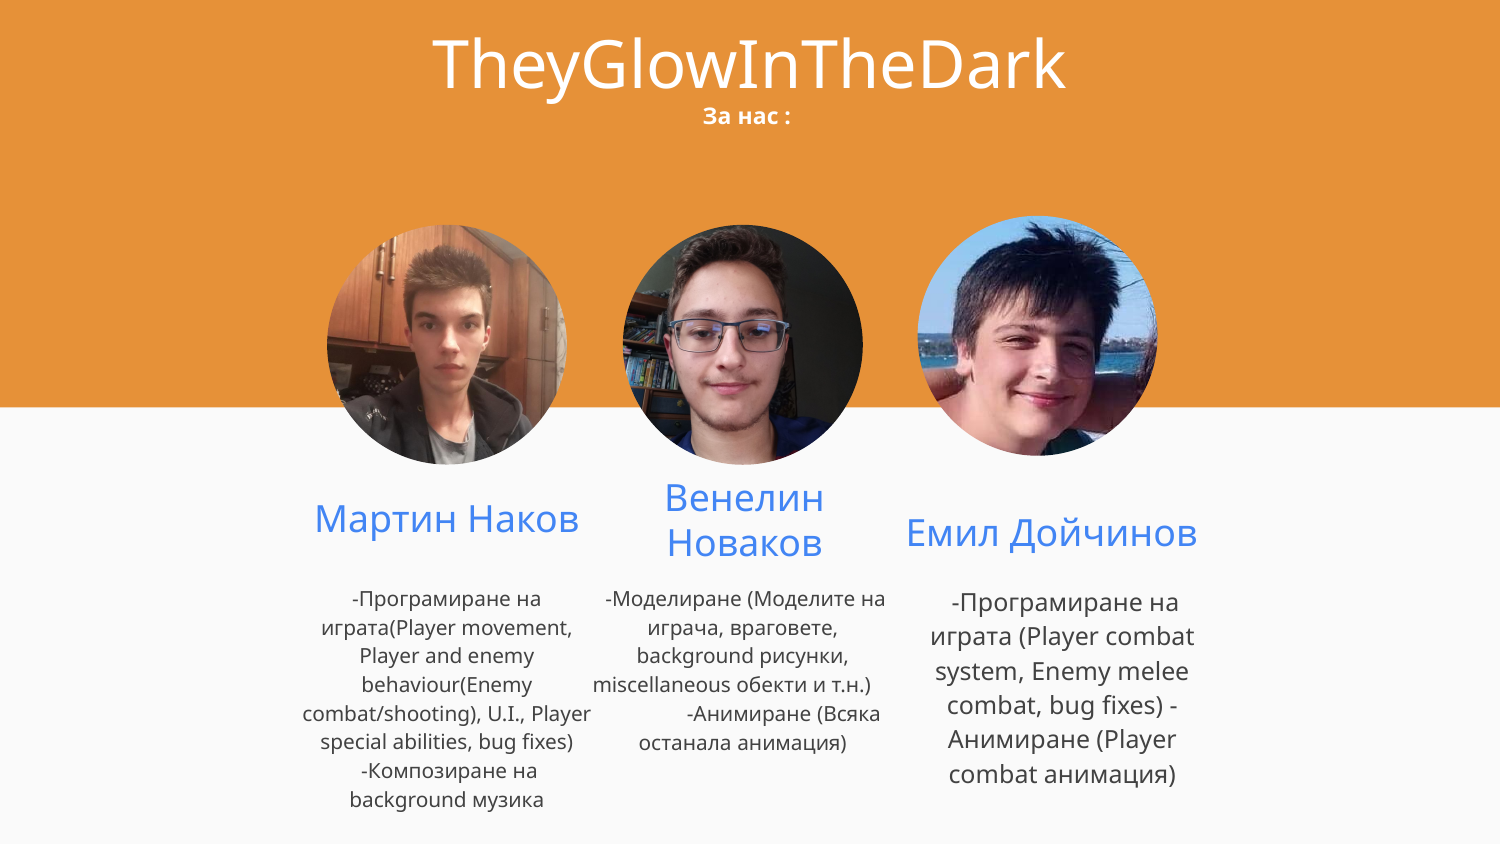

TheyGlowInTheDark
За нас :
Мартин Наков
Венелин Новаков
Емил Дойчинов
-Програмиране на играта(Player movement, Player and enemy behaviour(Enemy combat/shooting), U.I., Player special abilities, bug fixes)
 -Композиране на background музика
 -Моделиране (Моделите на играча, враговете, background рисунки, miscellaneous обекти и т.н.) -Анимиране (Всяка останала анимация)
 -Програмиране на играта (Player combat system, Enemy melee combat, bug fixes) -Анимиране (Player combat анимация)